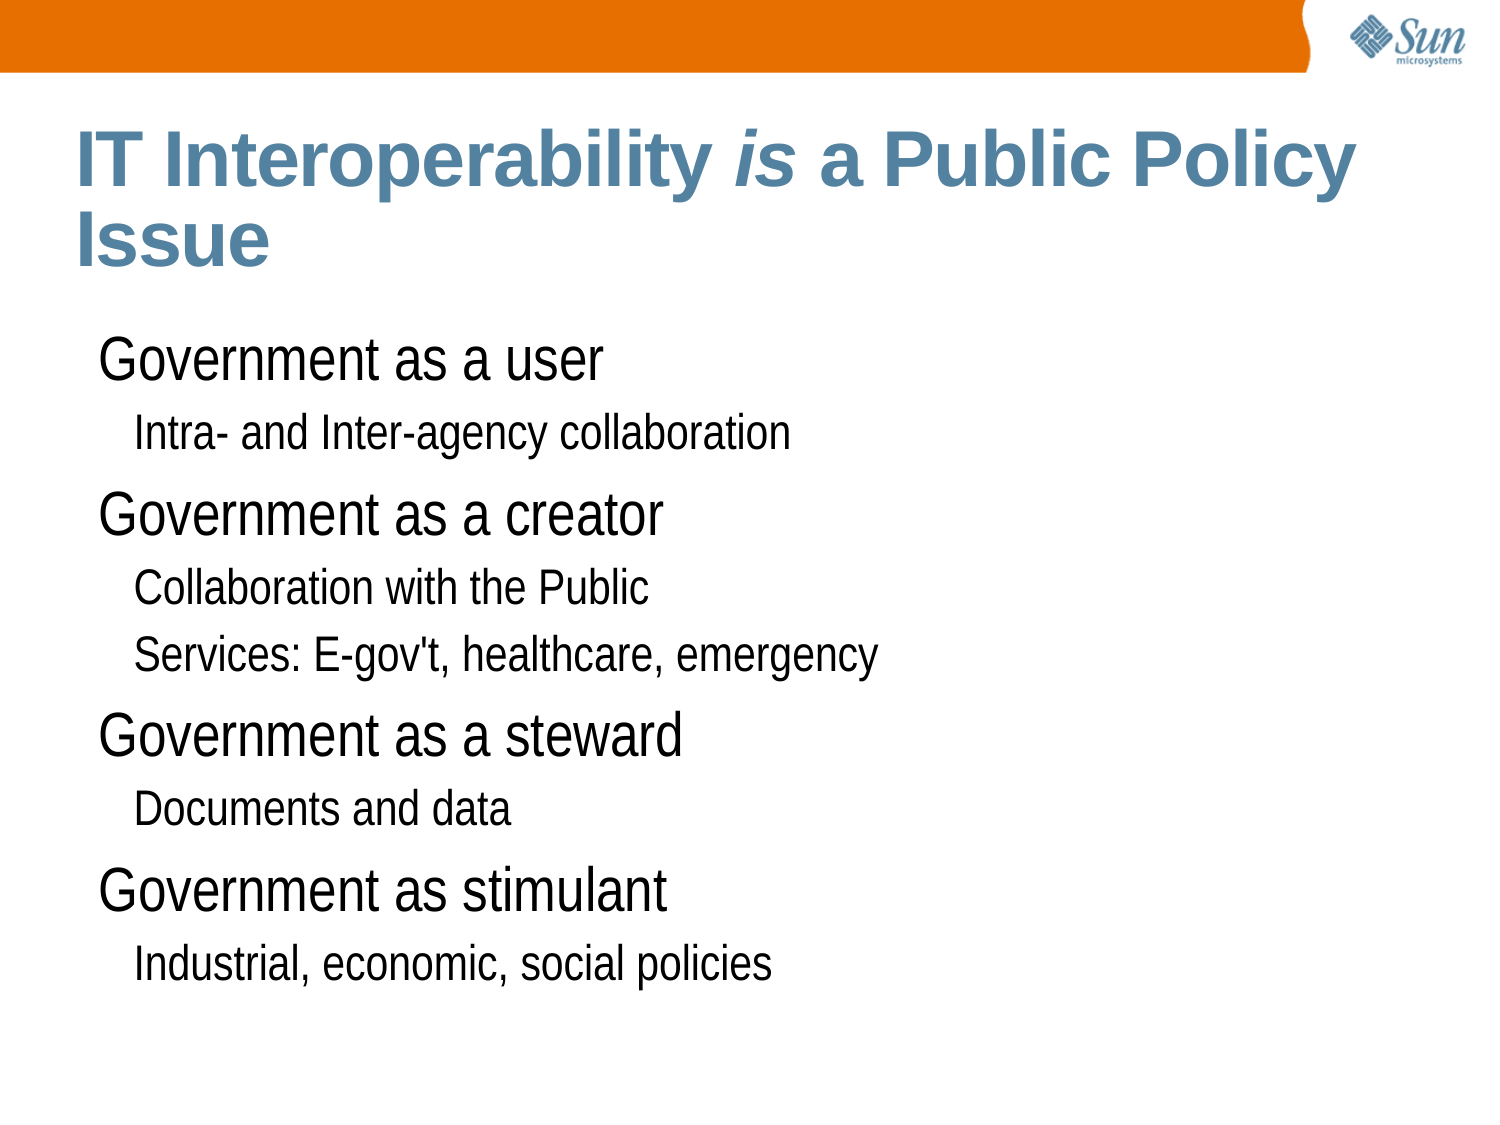

# IT Interoperability is a Public Policy Issue
Government as a user
Intra- and Inter-agency collaboration
Government as a creator
Collaboration with the Public
Services: E-gov't, healthcare, emergency
Government as a steward
Documents and data
Government as stimulant
Industrial, economic, social policies